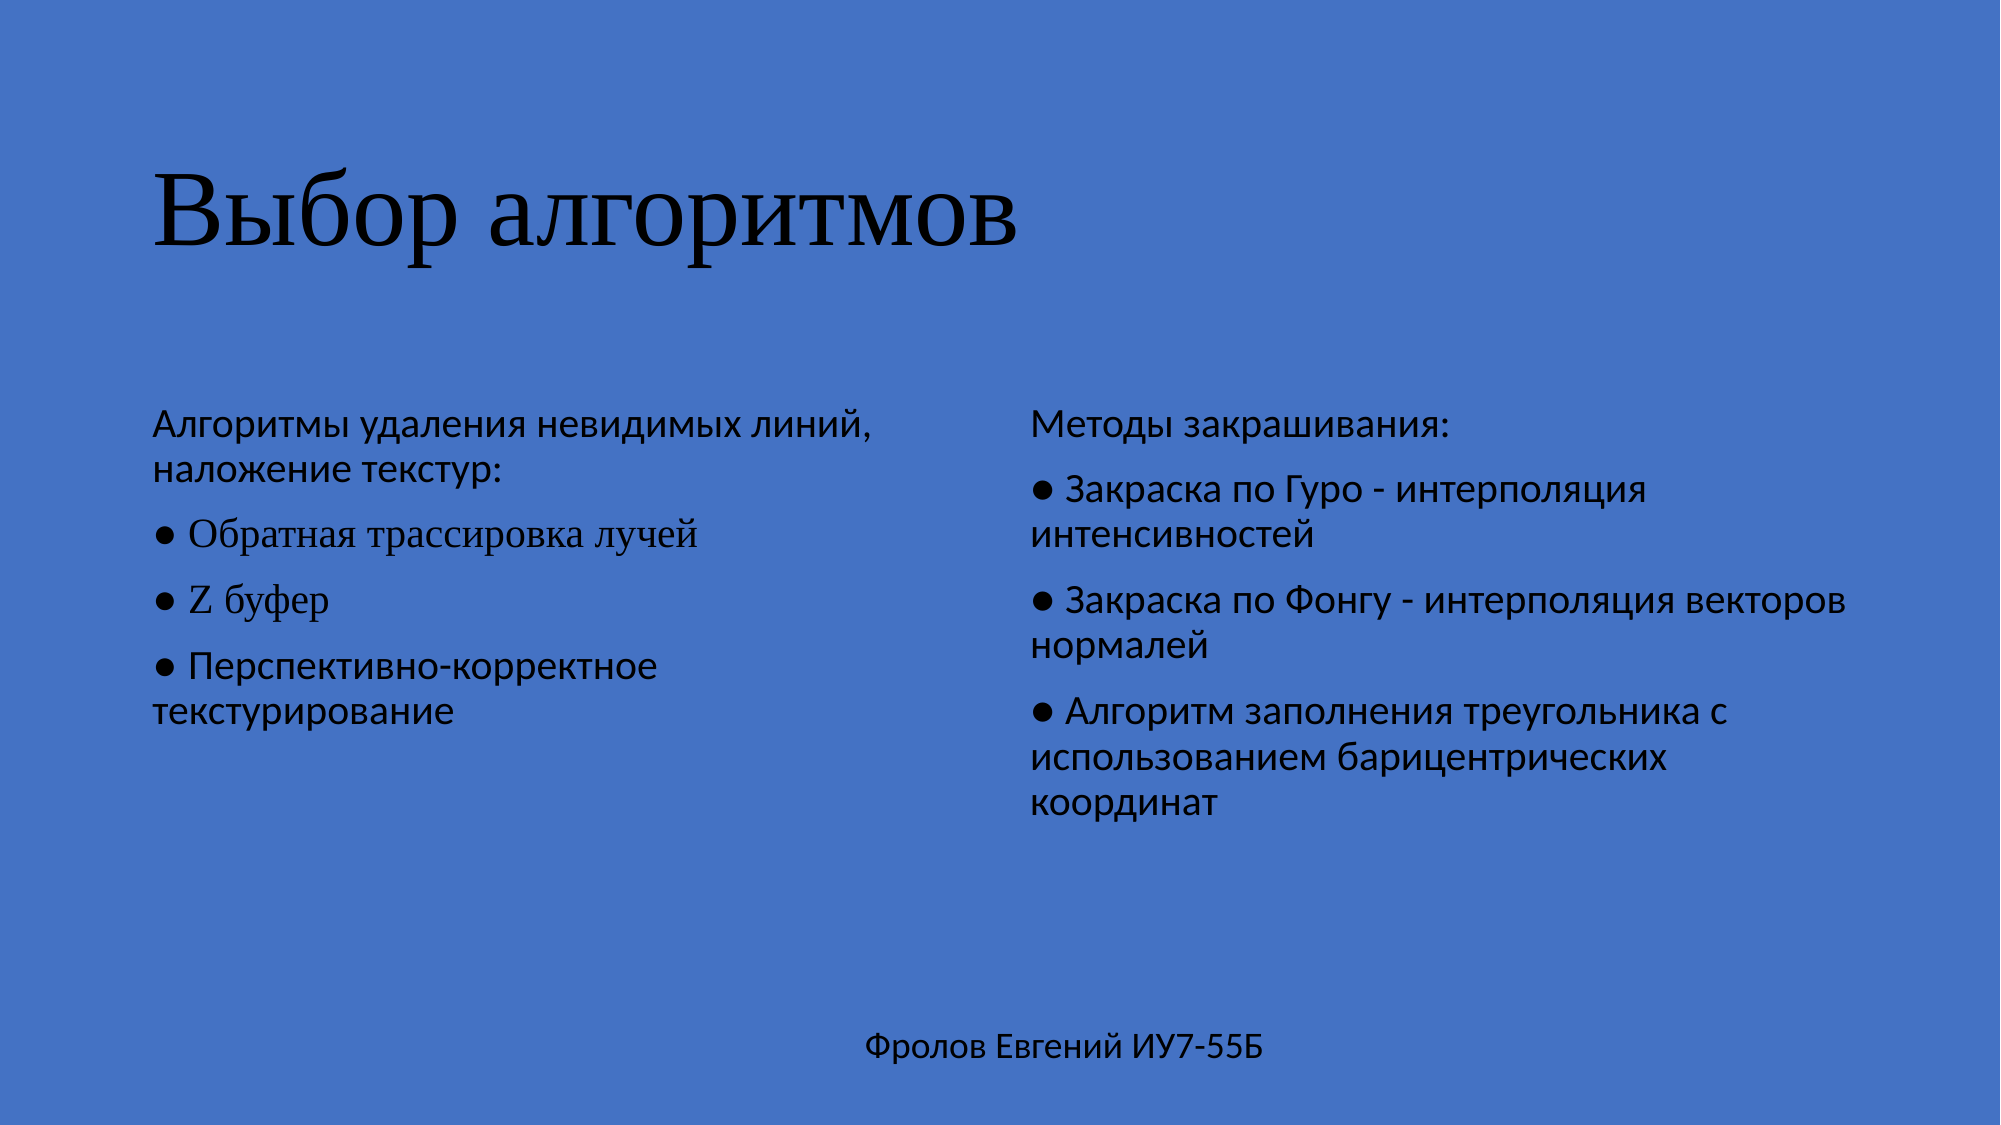

# Выбор алгоритмов
Алгоритмы удаления невидимых линий, наложение текстур:
● Обратная трассировка лучей
● Z буфер
● Перспективно-корректное текстурирование
Методы закрашивания:
● Закраска по Гуро - интерполяция интенсивностей
● Закраска по Фонгу - интерполяция векторов нормалей
● Алгоритм заполнения треугольника с использованием барицентрических координат
                                                                                                    Фролов Евгений ИУ7-55Б